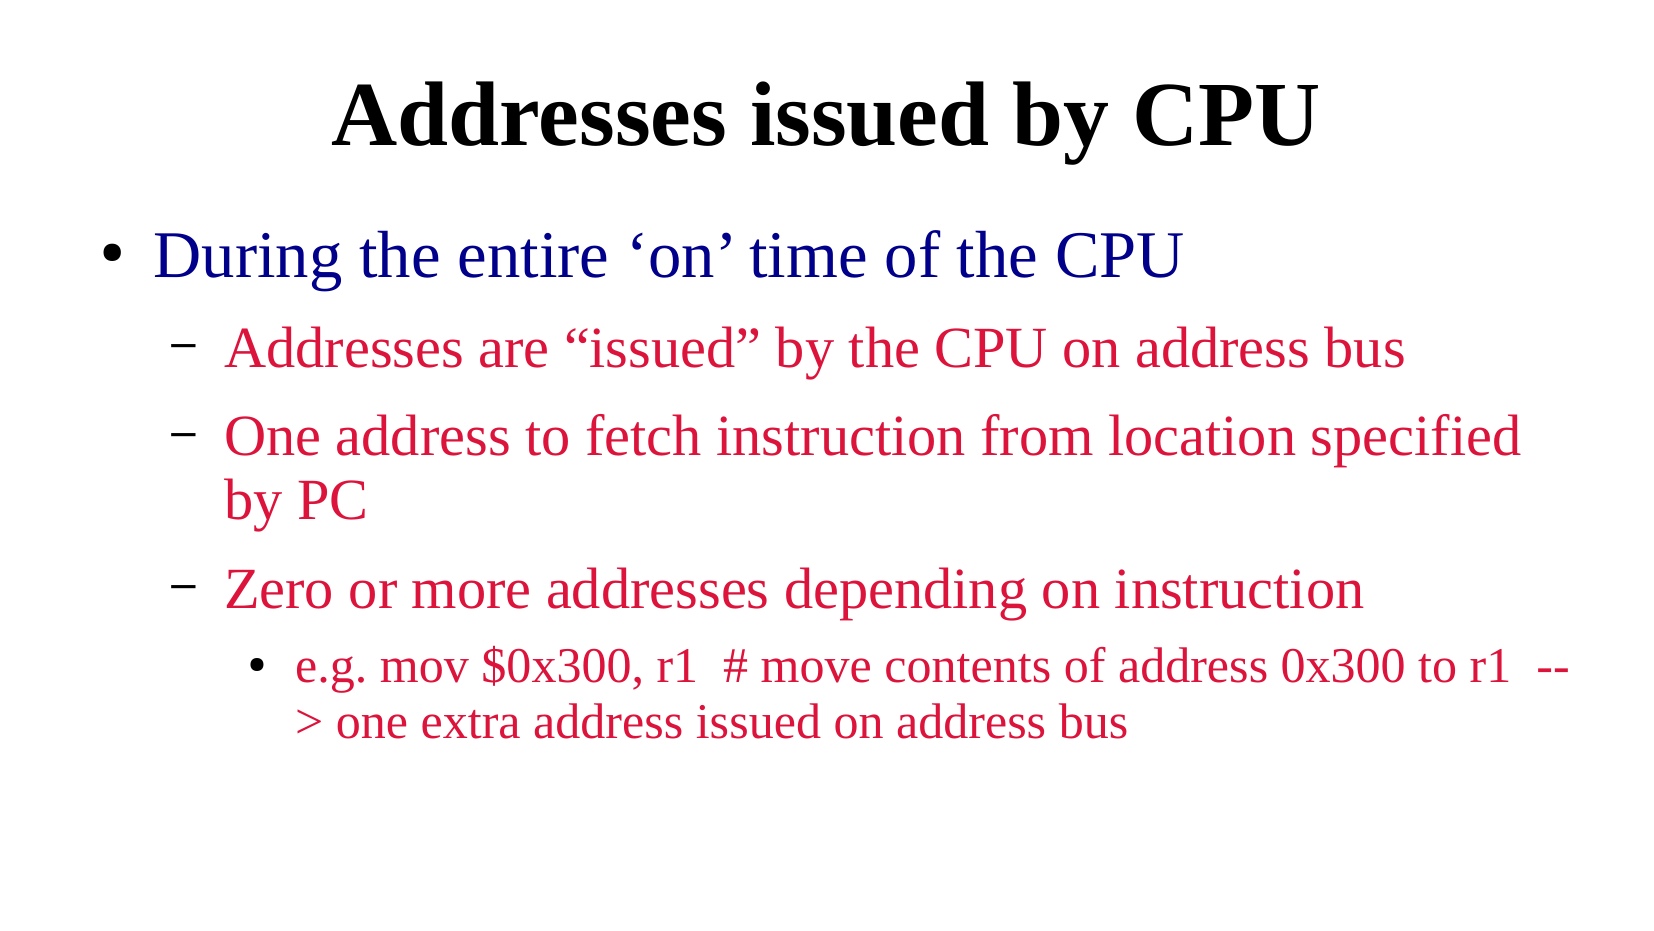

# Addresses issued by CPU
During the entire ‘on’ time of the CPU
Addresses are “issued” by the CPU on address bus
One address to fetch instruction from location specified by PC
Zero or more addresses depending on instruction
e.g. mov $0x300, r1 # move contents of address 0x300 to r1 --> one extra address issued on address bus